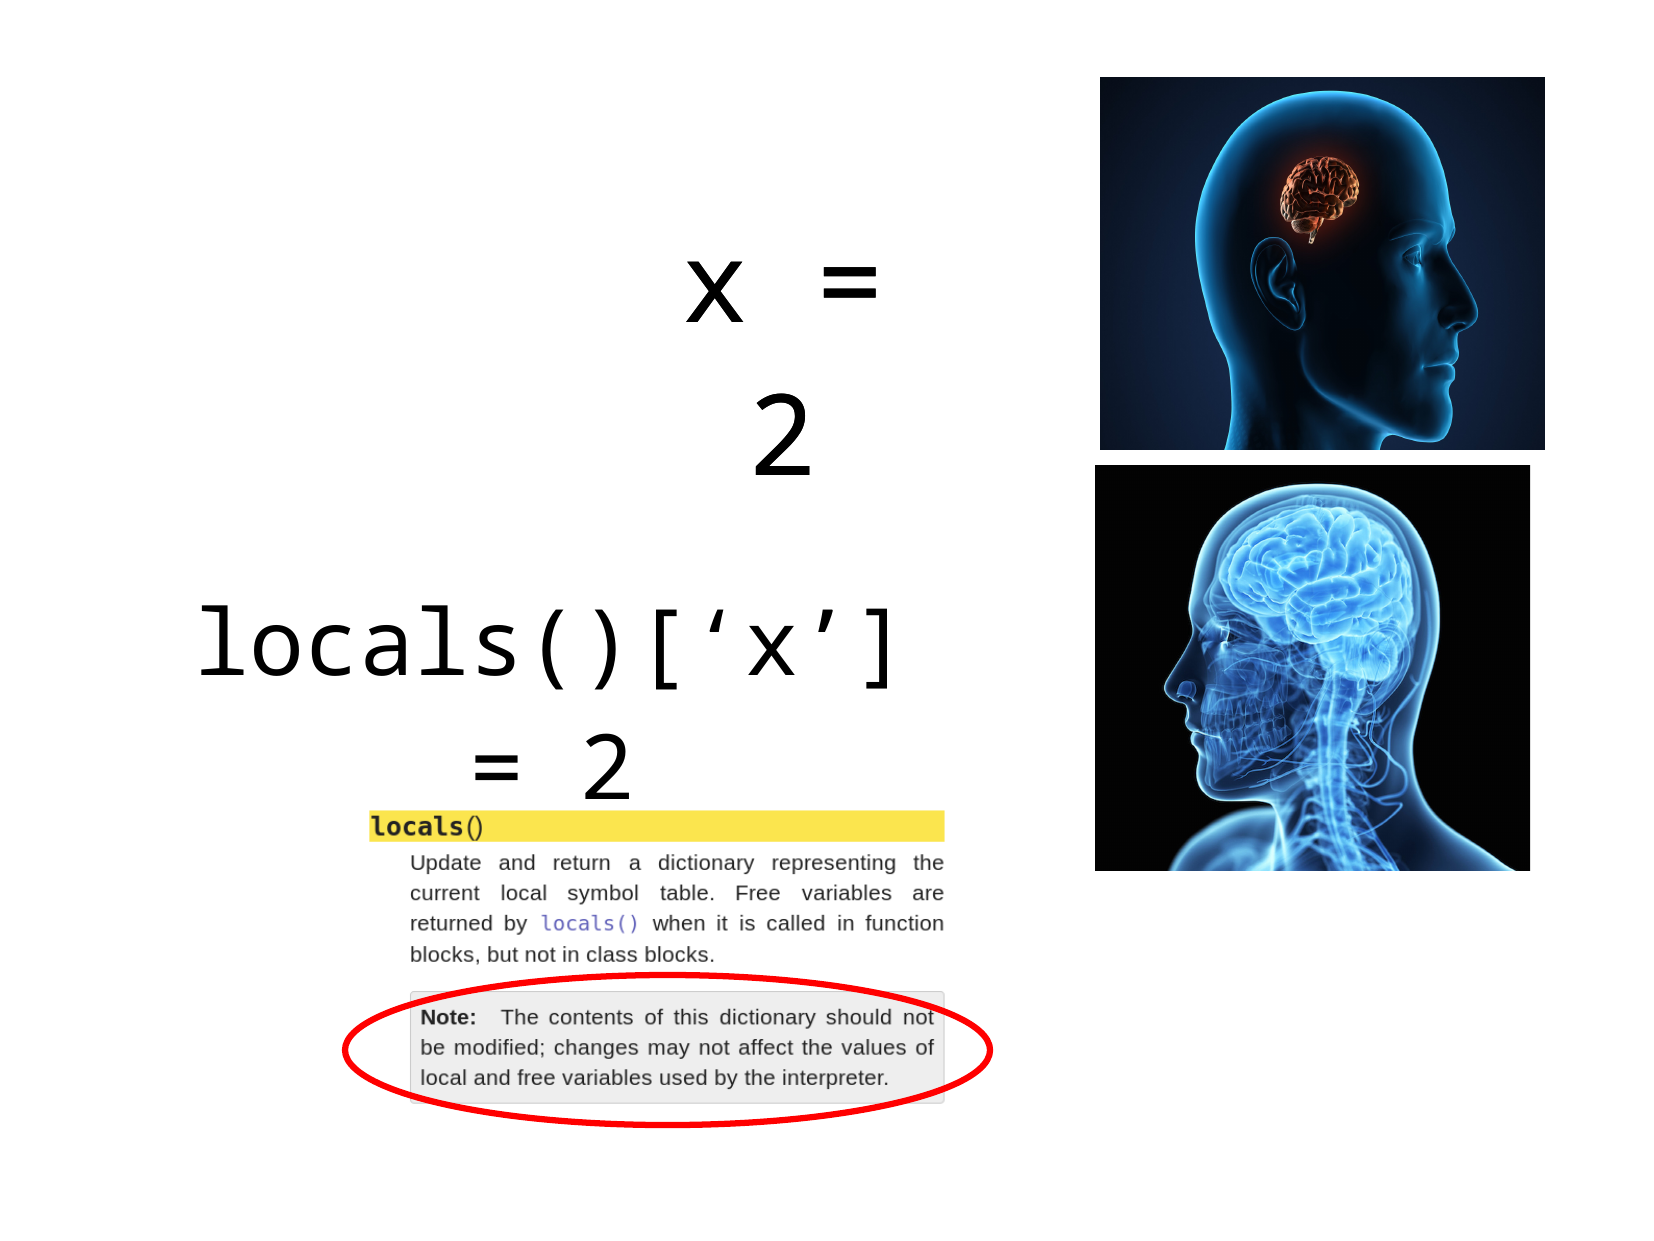

x = 2
x = 2
locals()[‘x’] = 2